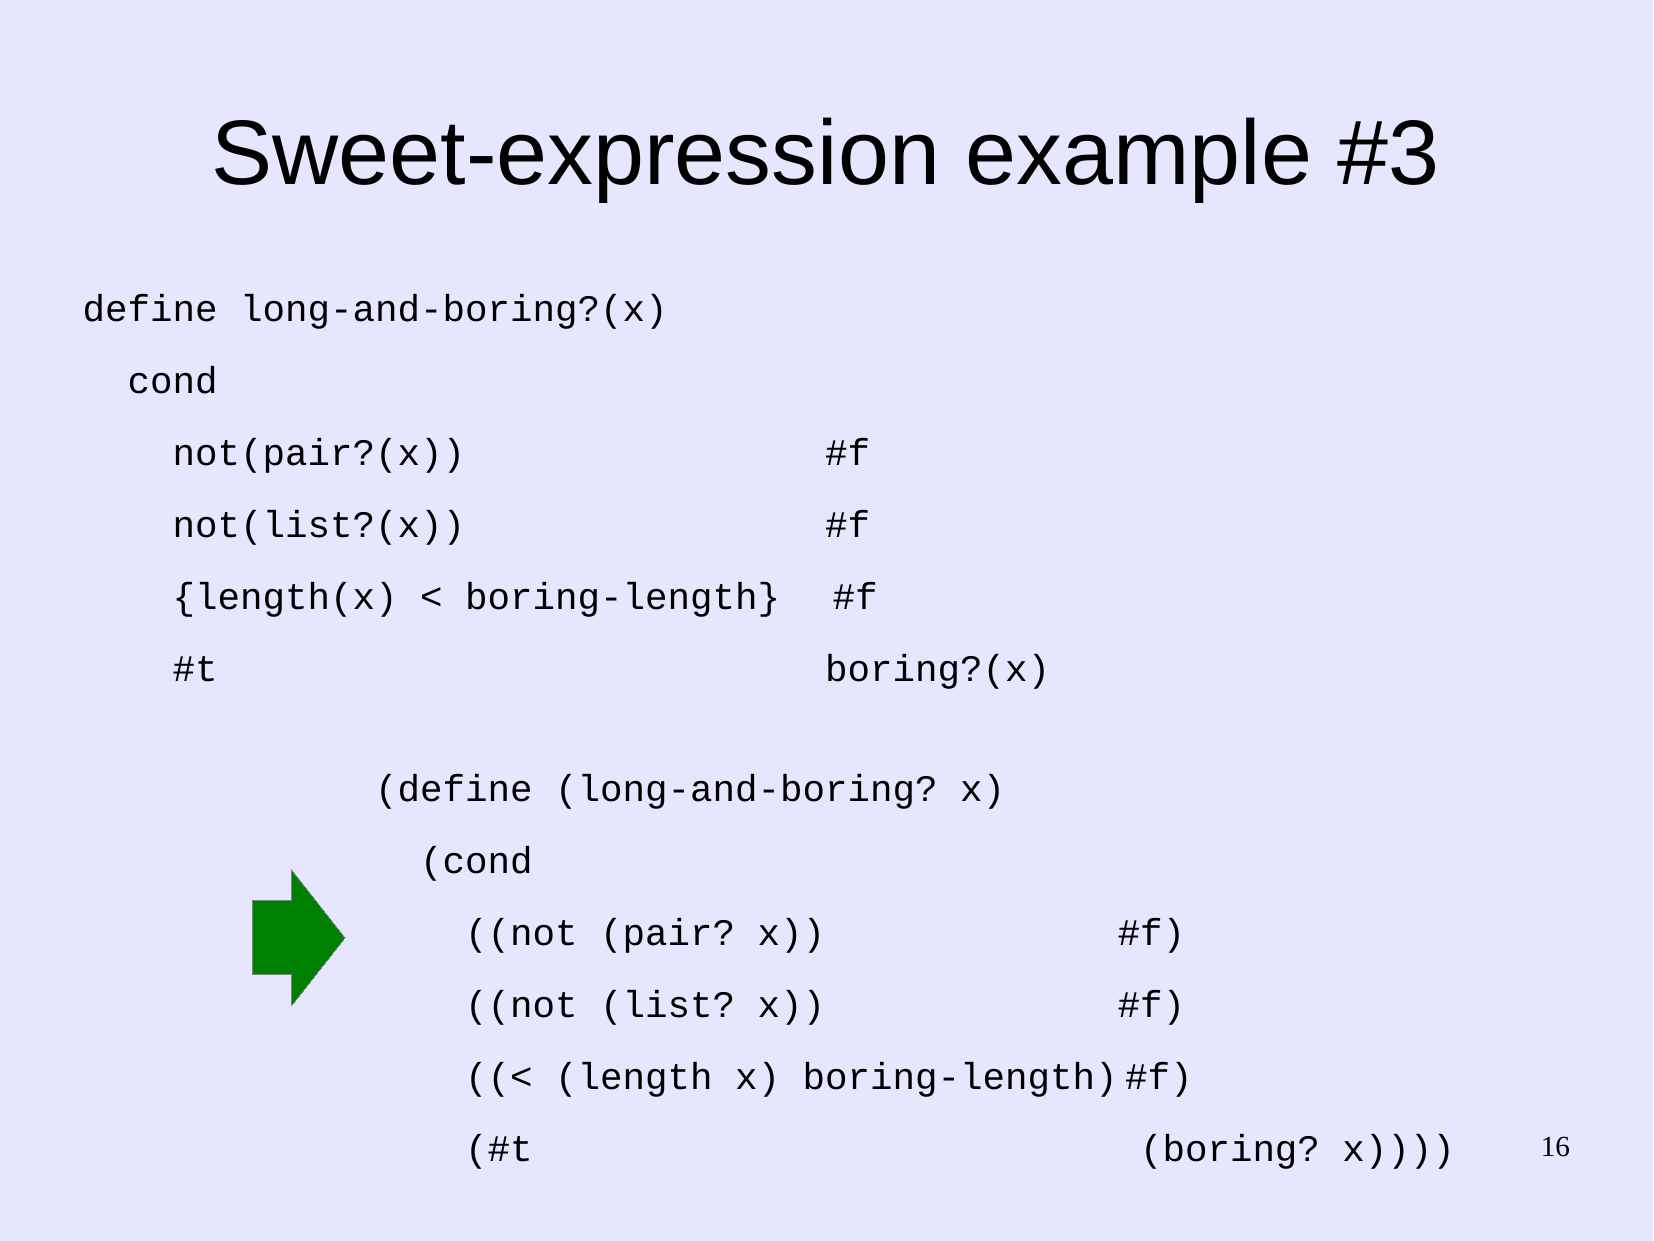

# Sweet-expression example #3
define long-and-boring?(x)
 cond
 not(pair?(x)) #f
 not(list?(x)) #f
 {length(x) < boring-length}	#f
 #t boring?(x)
(define (long-and-boring? x)
 (cond
 ((not (pair? x)) #f)
 ((not (list? x)) #f)
 ((< (length x) boring-length)	#f)
 (#t (boring? x))))
16